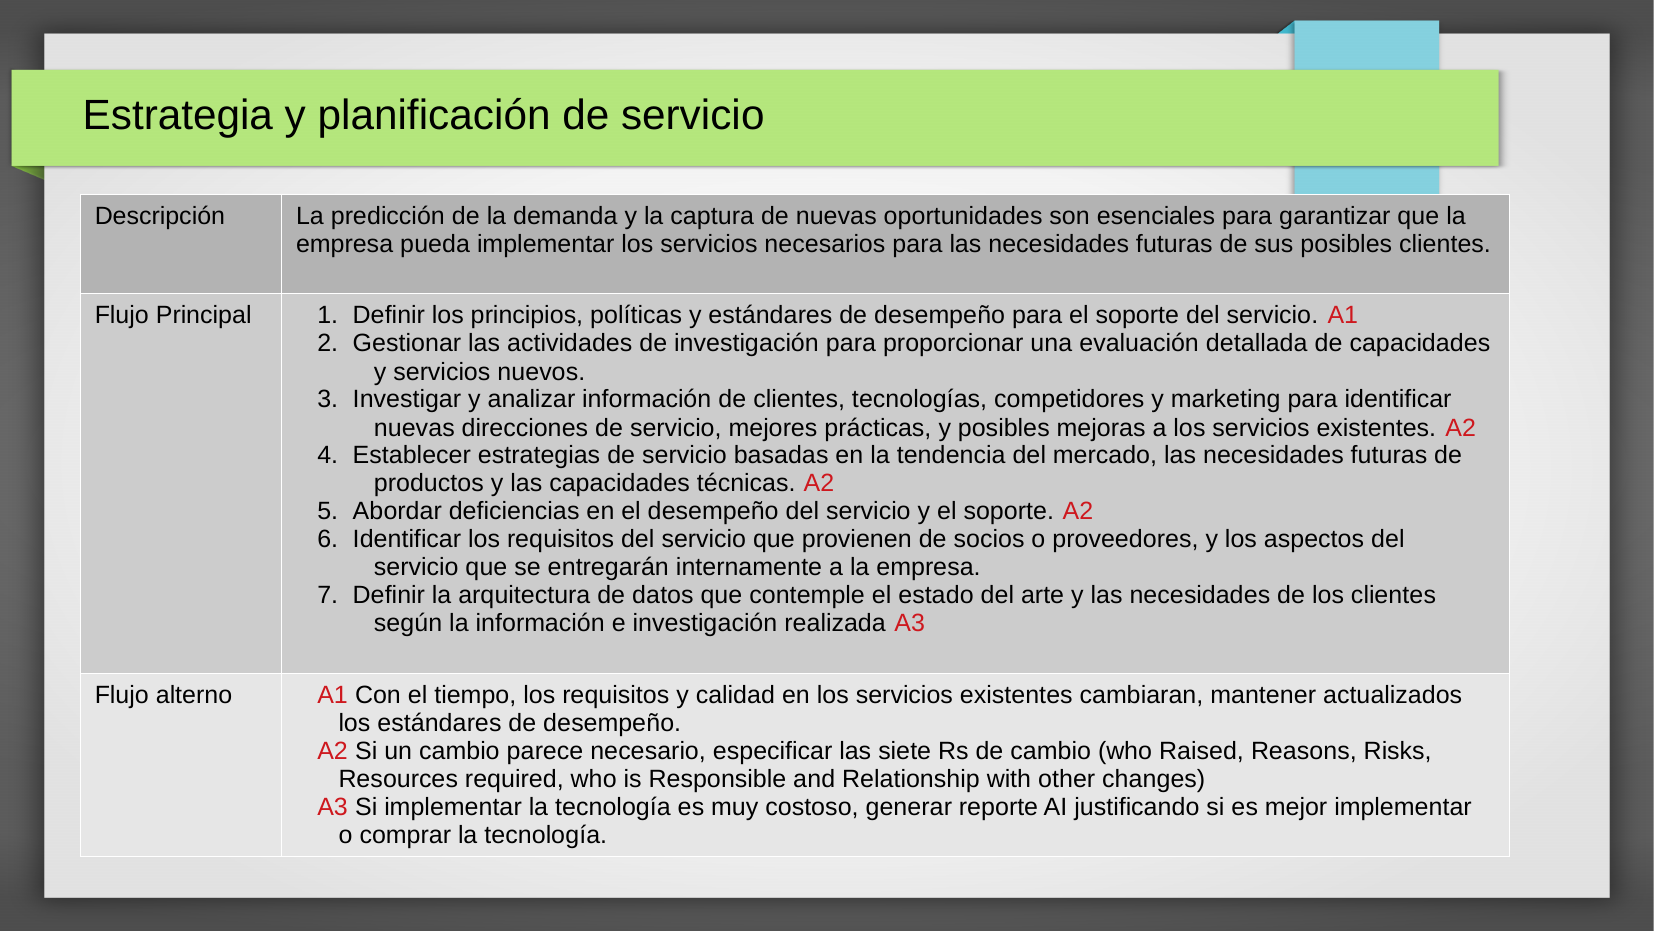

# Estrategia y planificación de servicio
| Descripción | La predicción de la demanda y la captura de nuevas oportunidades son esenciales para garantizar que la empresa pueda implementar los servicios necesarios para las necesidades futuras de sus posibles clientes. |
| --- | --- |
| Flujo Principal | Definir los principios, políticas y estándares de desempeño para el soporte del servicio. A1 Gestionar las actividades de investigación para proporcionar una evaluación detallada de capacidades y servicios nuevos. Investigar y analizar información de clientes, tecnologías, competidores y marketing para identificar nuevas direcciones de servicio, mejores prácticas, y posibles mejoras a los servicios existentes. A2 Establecer estrategias de servicio basadas en la tendencia del mercado, las necesidades futuras de productos y las capacidades técnicas. A2 Abordar deficiencias en el desempeño del servicio y el soporte. A2 Identificar los requisitos del servicio que provienen de socios o proveedores, y los aspectos del servicio que se entregarán internamente a la empresa. Definir la arquitectura de datos que contemple el estado del arte y las necesidades de los clientes según la información e investigación realizada A3 |
| Flujo alterno | A1 Con el tiempo, los requisitos y calidad en los servicios existentes cambiaran, mantener actualizados los estándares de desempeño. A2 Si un cambio parece necesario, especificar las siete Rs de cambio (who Raised, Reasons, Risks, Resources required, who is Responsible and Relationship with other changes) A3 Si implementar la tecnología es muy costoso, generar reporte AI justificando si es mejor implementar o comprar la tecnología. |